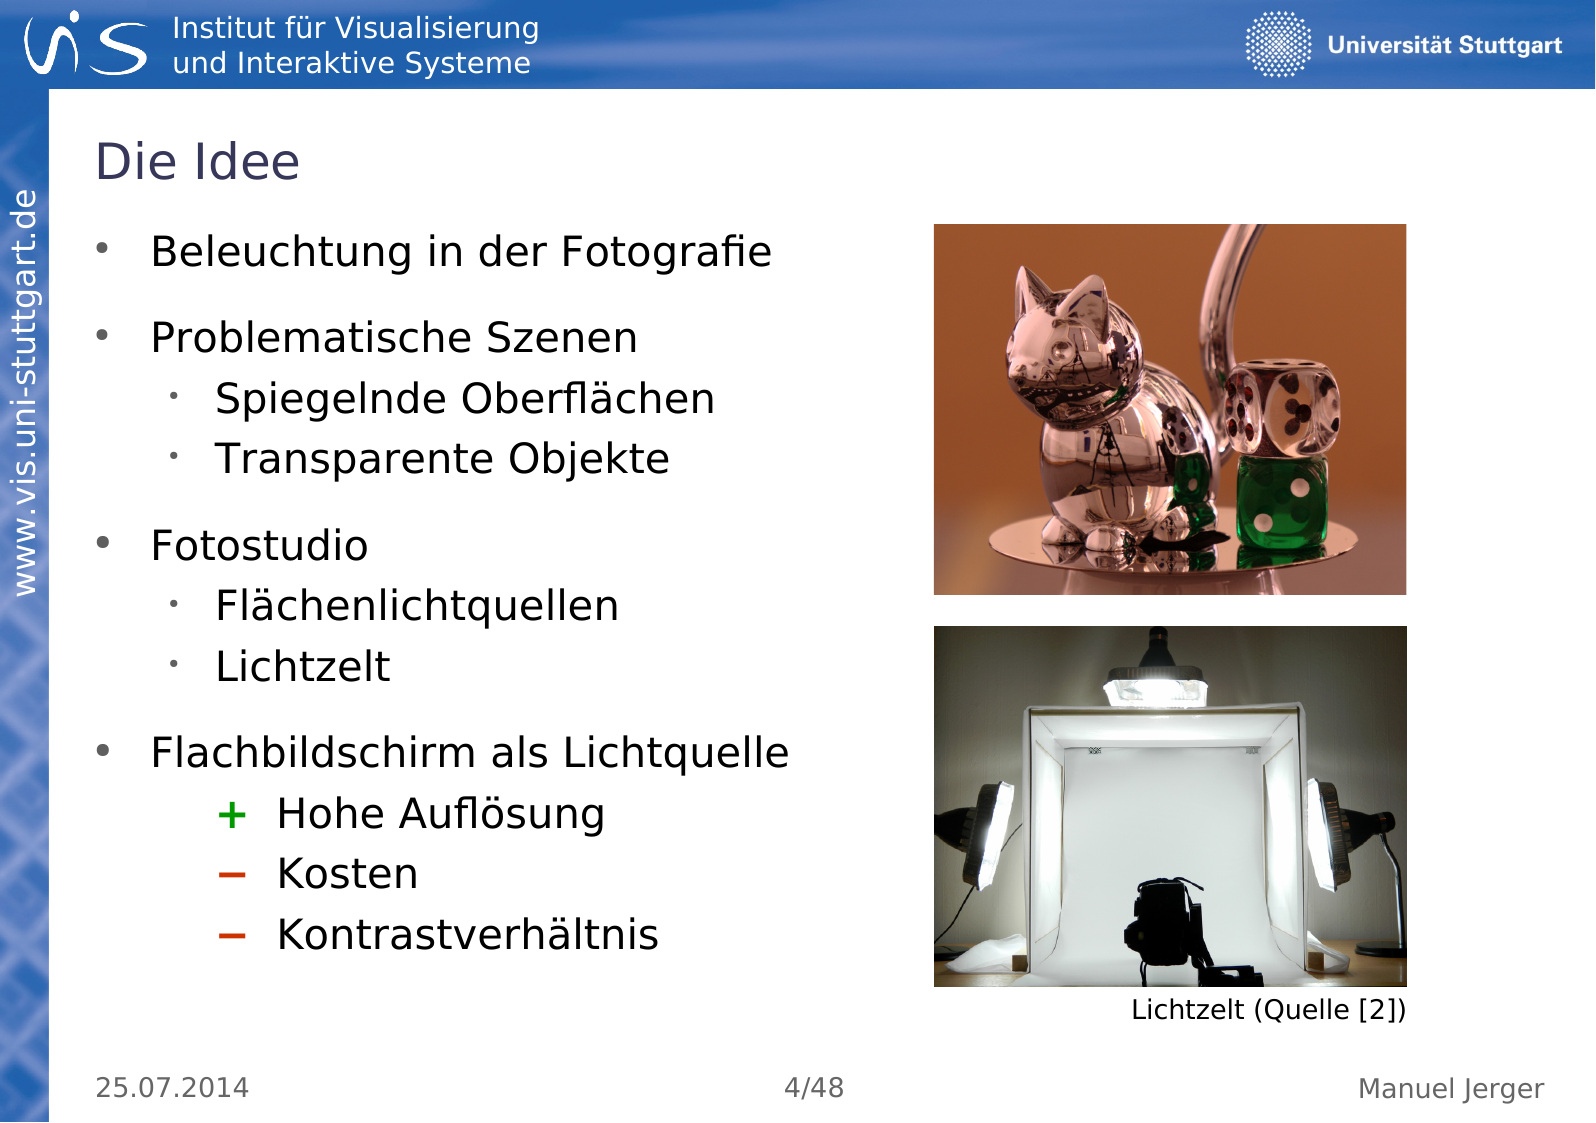

# Die Idee
Beleuchtung in der Fotografie
Problematische Szenen
Spiegelnde Oberflächen
Transparente Objekte
Fotostudio
Flächenlichtquellen
Lichtzelt
Flachbildschirm als Lichtquelle
+ Hohe Auflösung
− Kosten
− Kontrastverhältnis
Lichtzelt (Quelle [2])